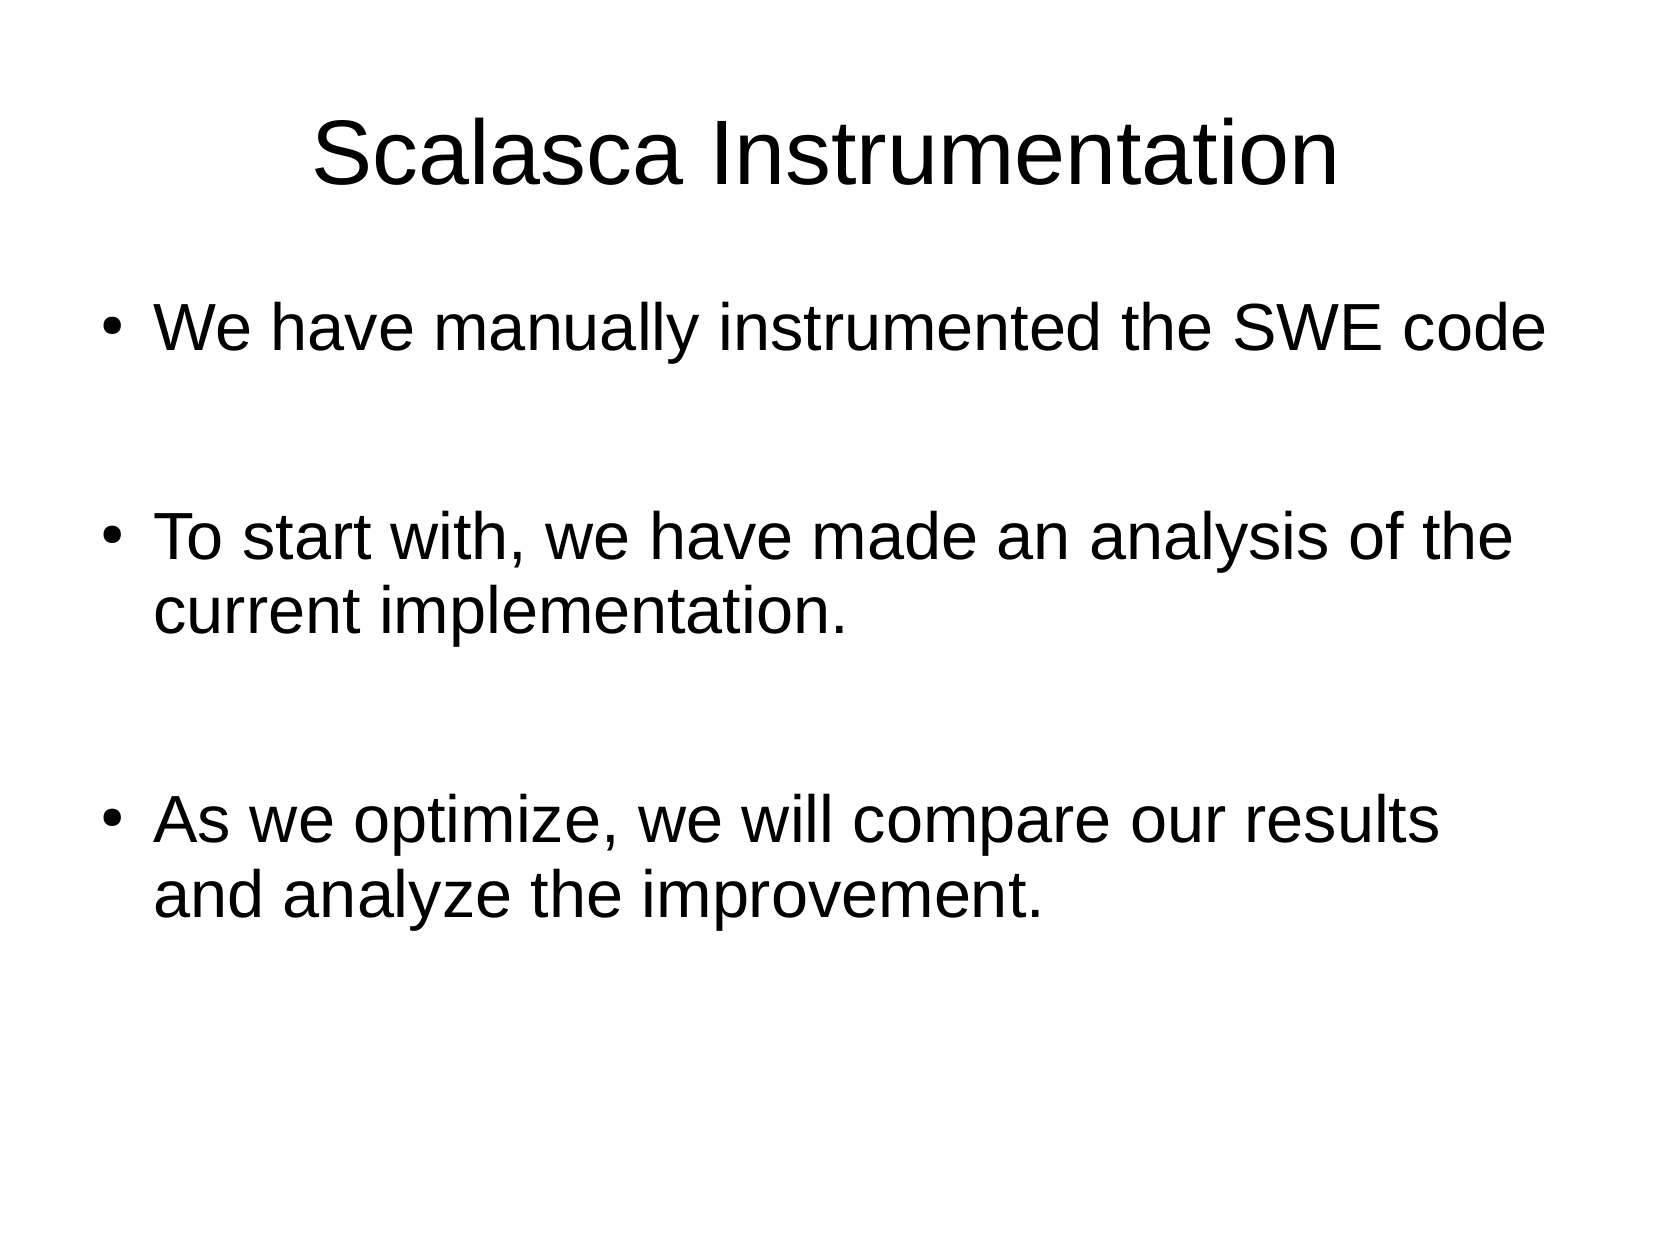

# Scalasca Instrumentation
We have manually instrumented the SWE code
To start with, we have made an analysis of the current implementation.
As we optimize, we will compare our results and analyze the improvement.